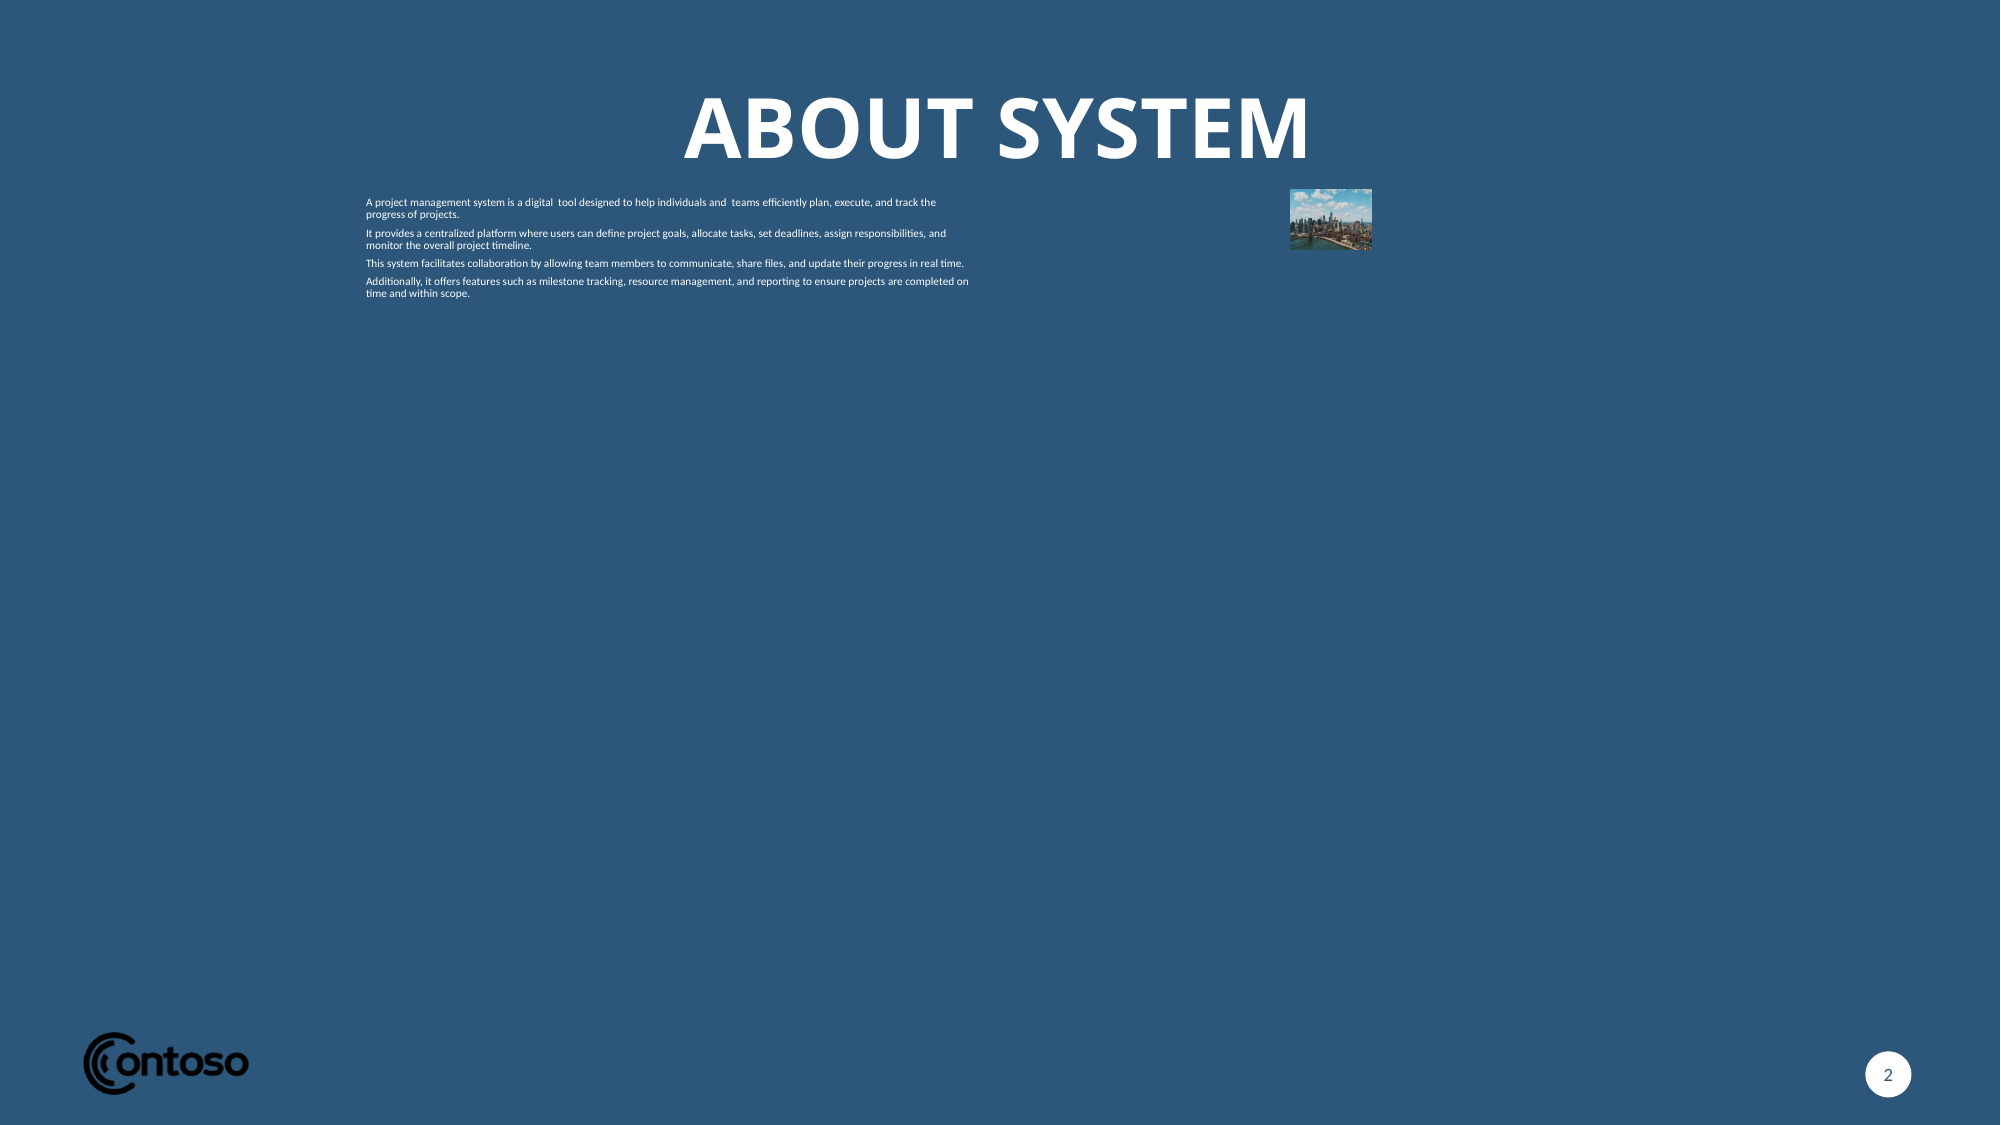

# About system
A project management system is a digital tool designed to help individuals and teams efficiently plan, execute, and track the progress of projects.
It provides a centralized platform where users can define project goals, allocate tasks, set deadlines, assign responsibilities, and monitor the overall project timeline.
This system facilitates collaboration by allowing team members to communicate, share files, and update their progress in real time.
Additionally, it offers features such as milestone tracking, resource management, and reporting to ensure projects are completed on time and within scope.